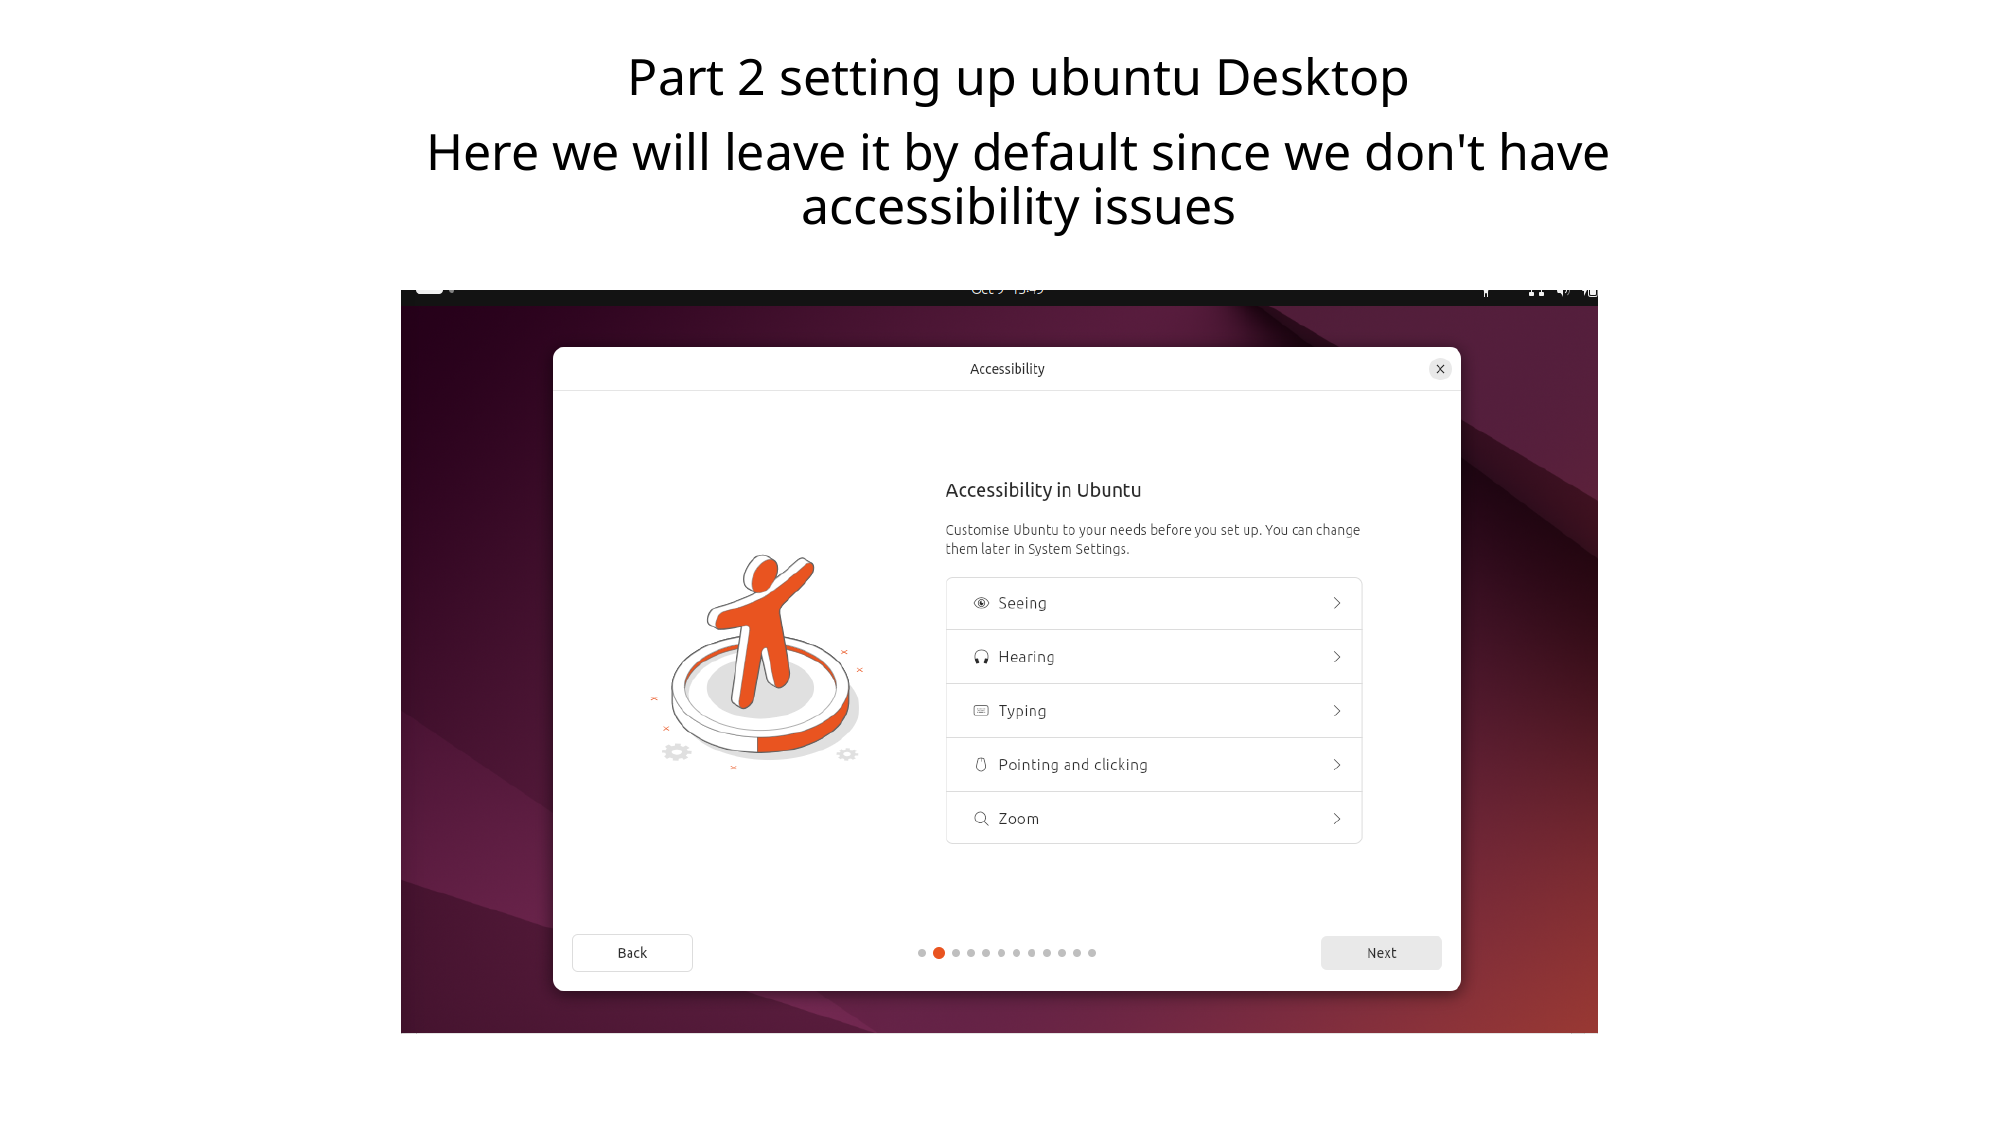

# Part 2 setting up ubuntu Desktop
Here we will leave it by default since we don't have accessibility issues